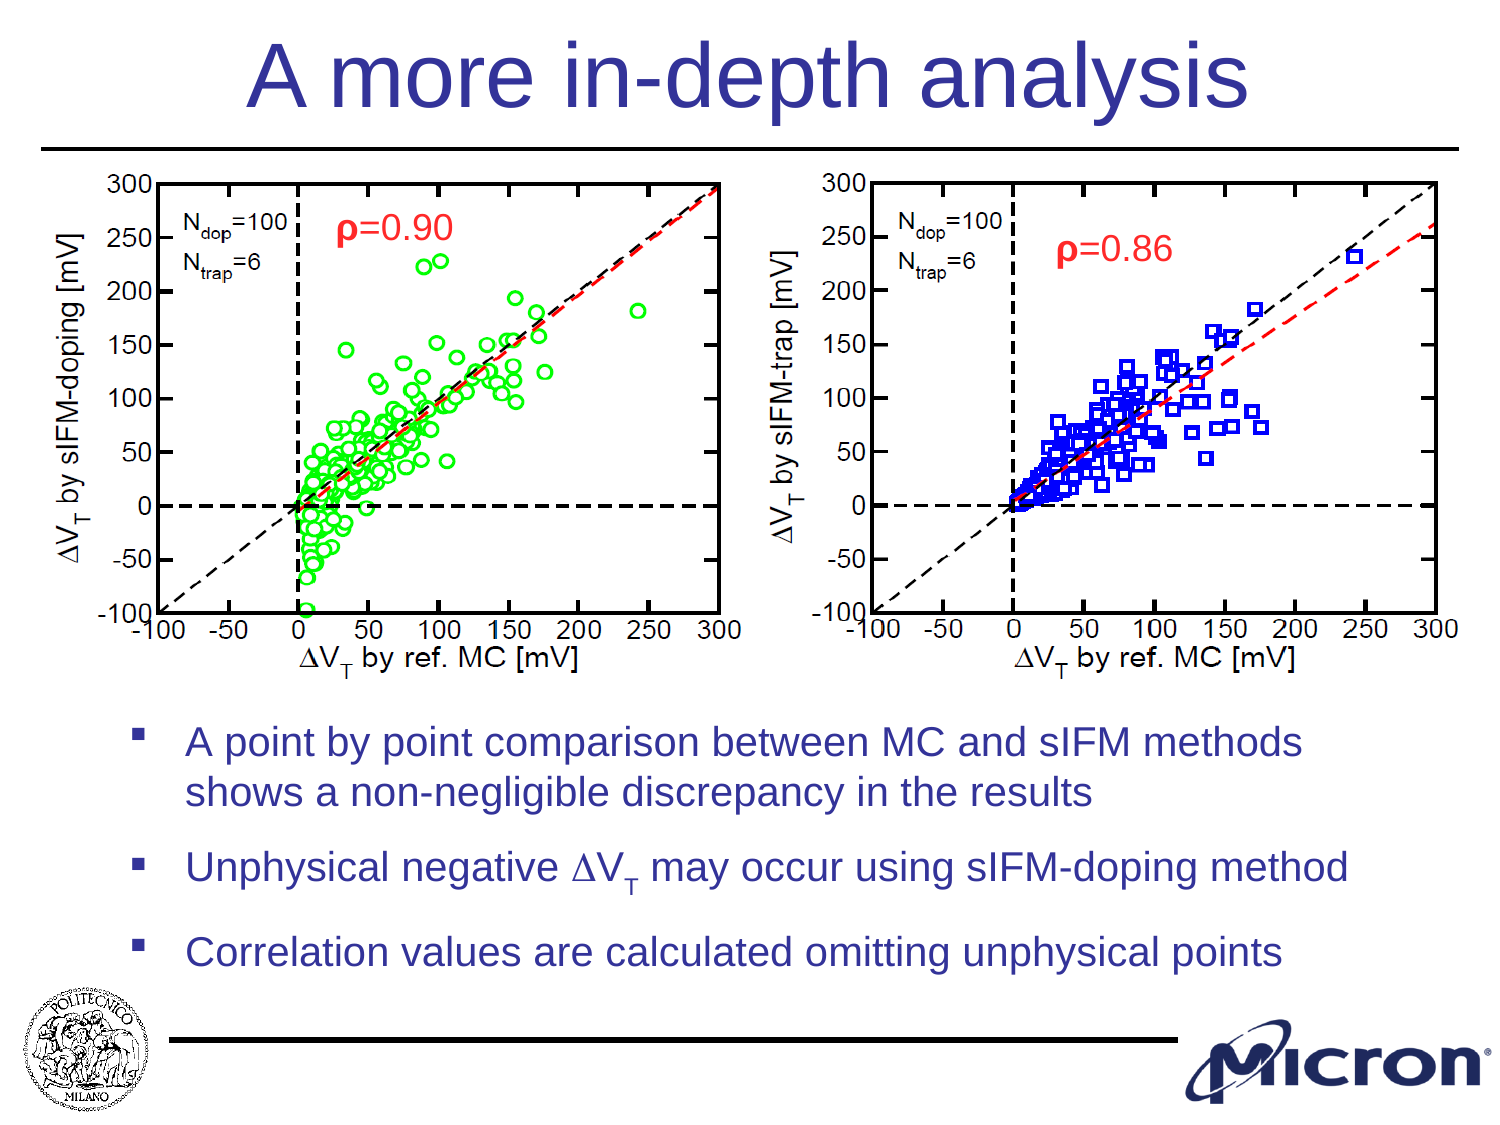

# A more in-depth analysis
ρ=0.90
ρ=0.86
A point by point comparison between MC and sIFM methods shows a non-negligible discrepancy in the results
Unphysical negative DVT may occur using sIFM-doping method
Correlation values are calculated omitting unphysical points